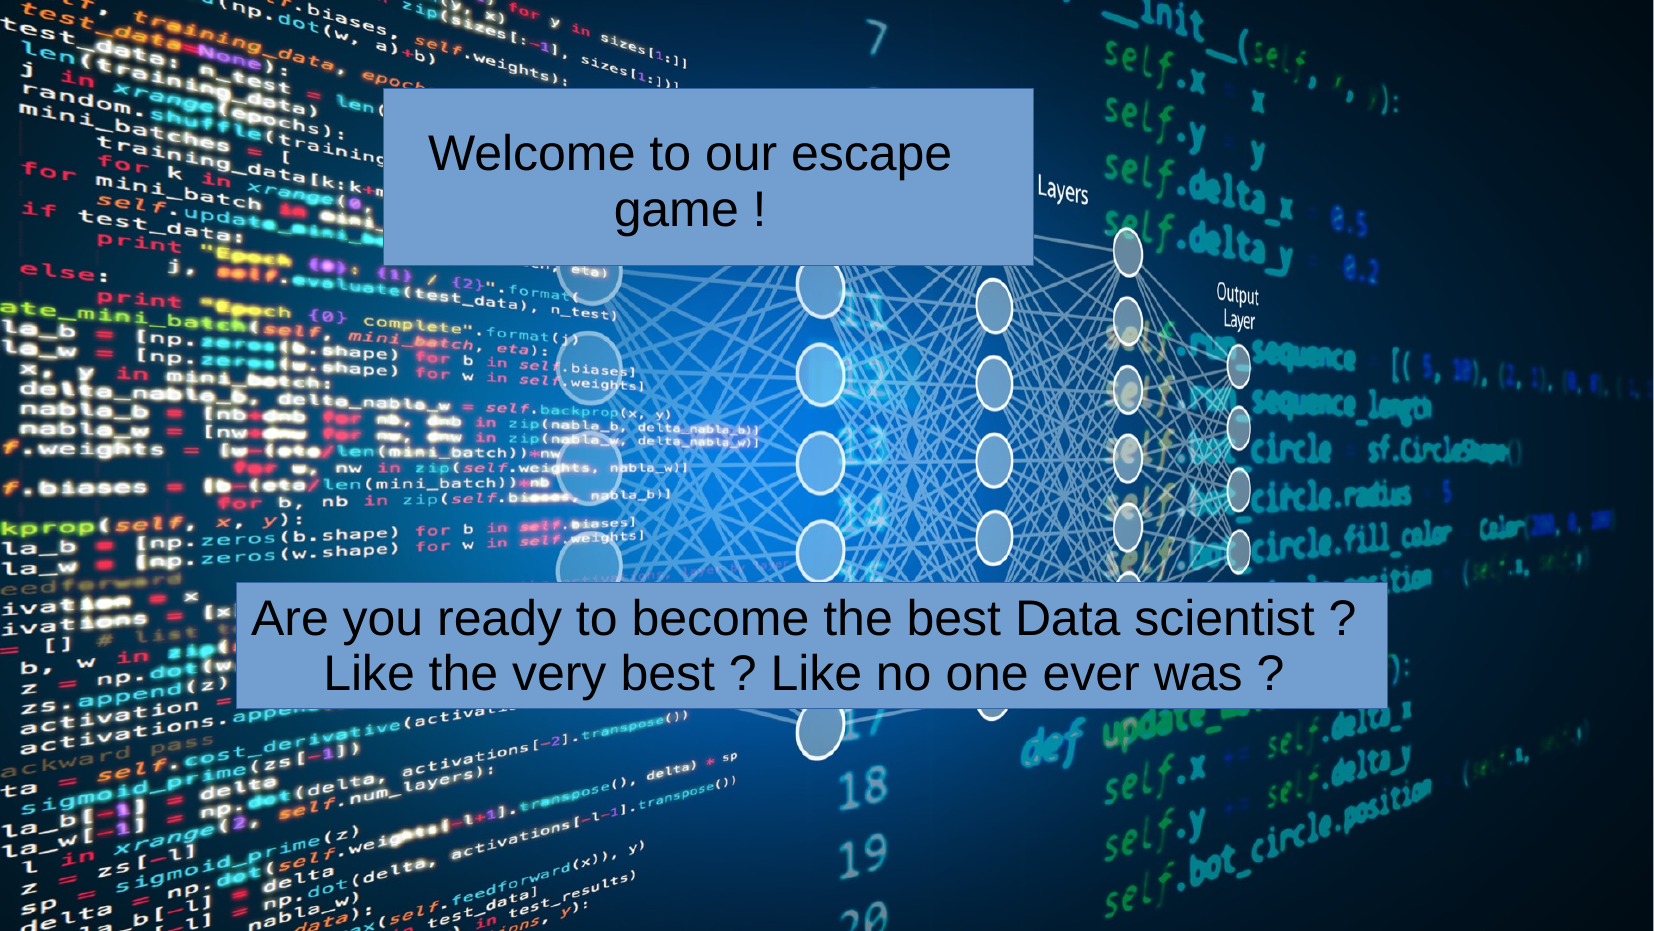

Welcome to our escape game !
Are you ready to become the best Data scientist ? Like the very best ? Like no one ever was ?